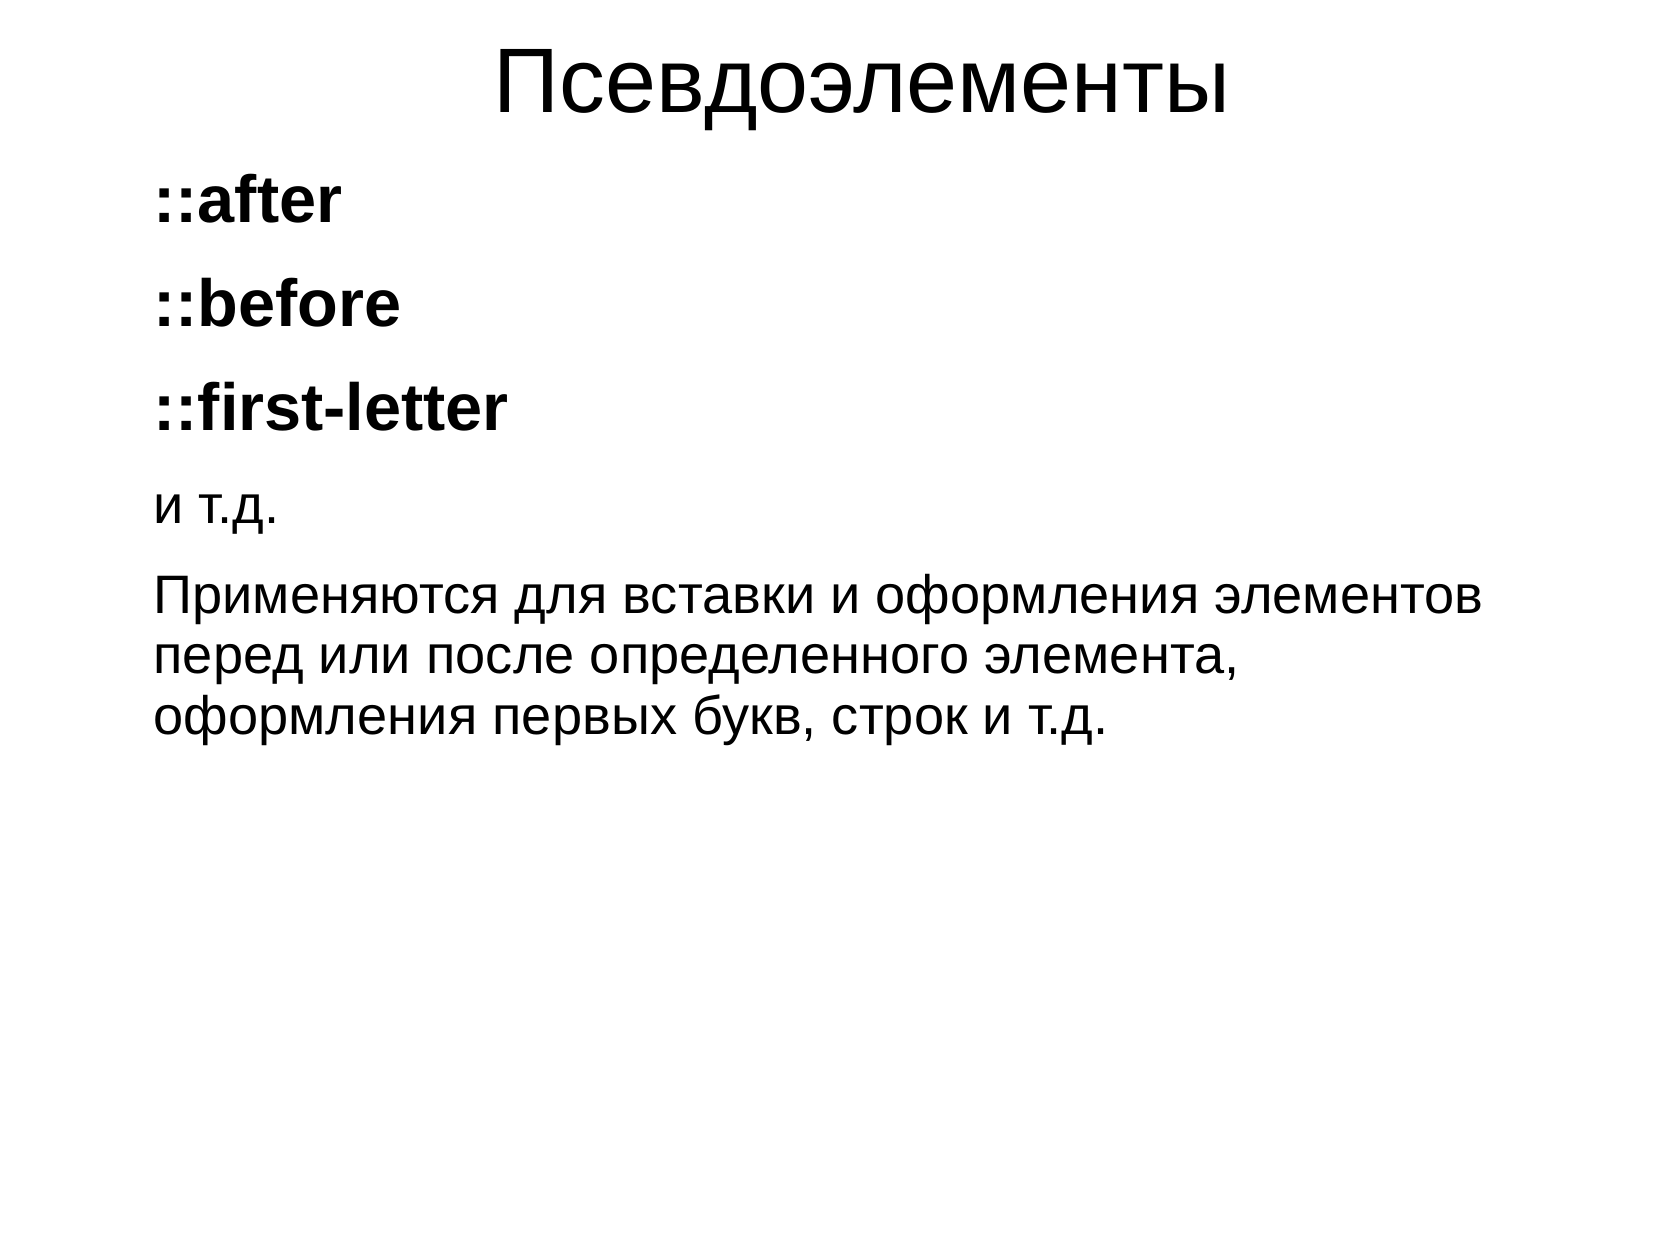

# Псевдоэлементы
::after
::before
::first-letter
и т.д.
Применяются для вставки и оформления элементов перед или после определенного элемента, оформления первых букв, строк и т.д.